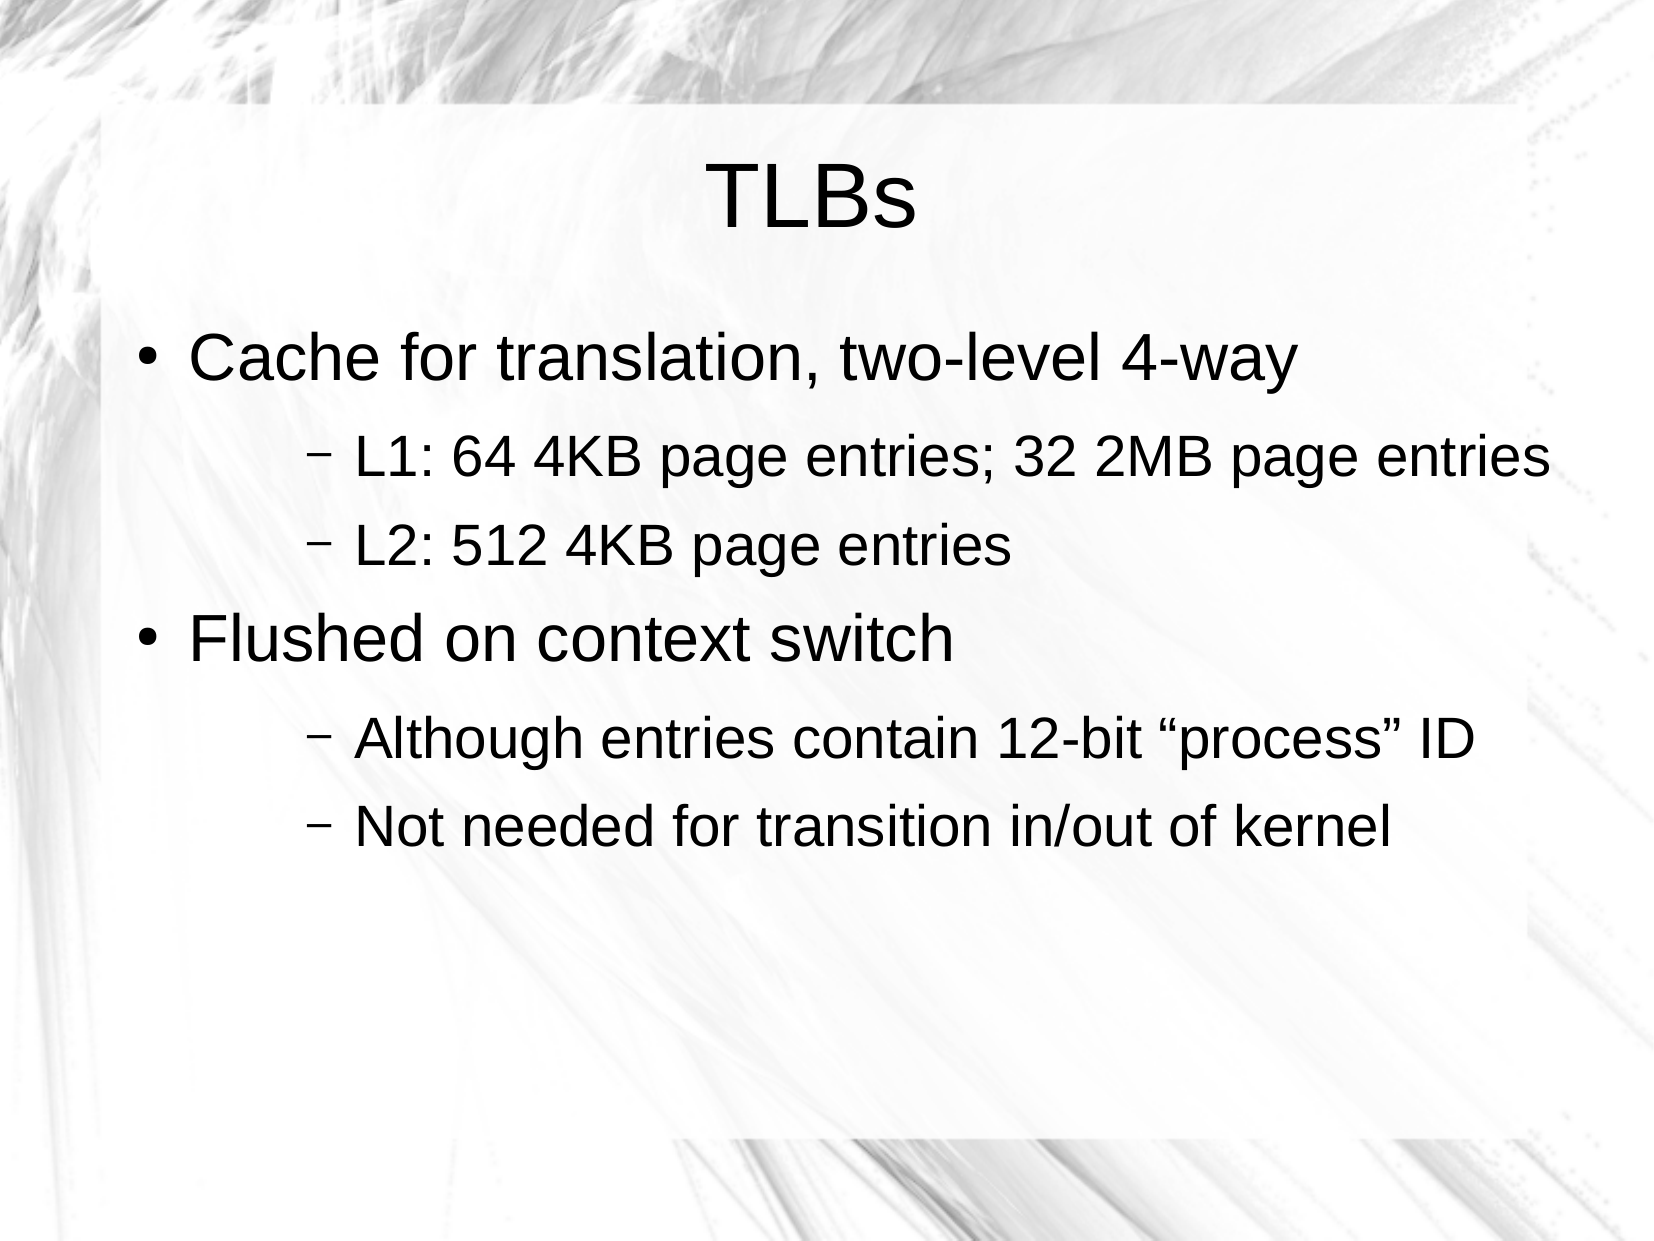

# TLBs
Cache for translation, two-level 4-way
L1: 64 4KB page entries; 32 2MB page entries
L2: 512 4KB page entries
Flushed on context switch
Although entries contain 12-bit “process” ID
Not needed for transition in/out of kernel